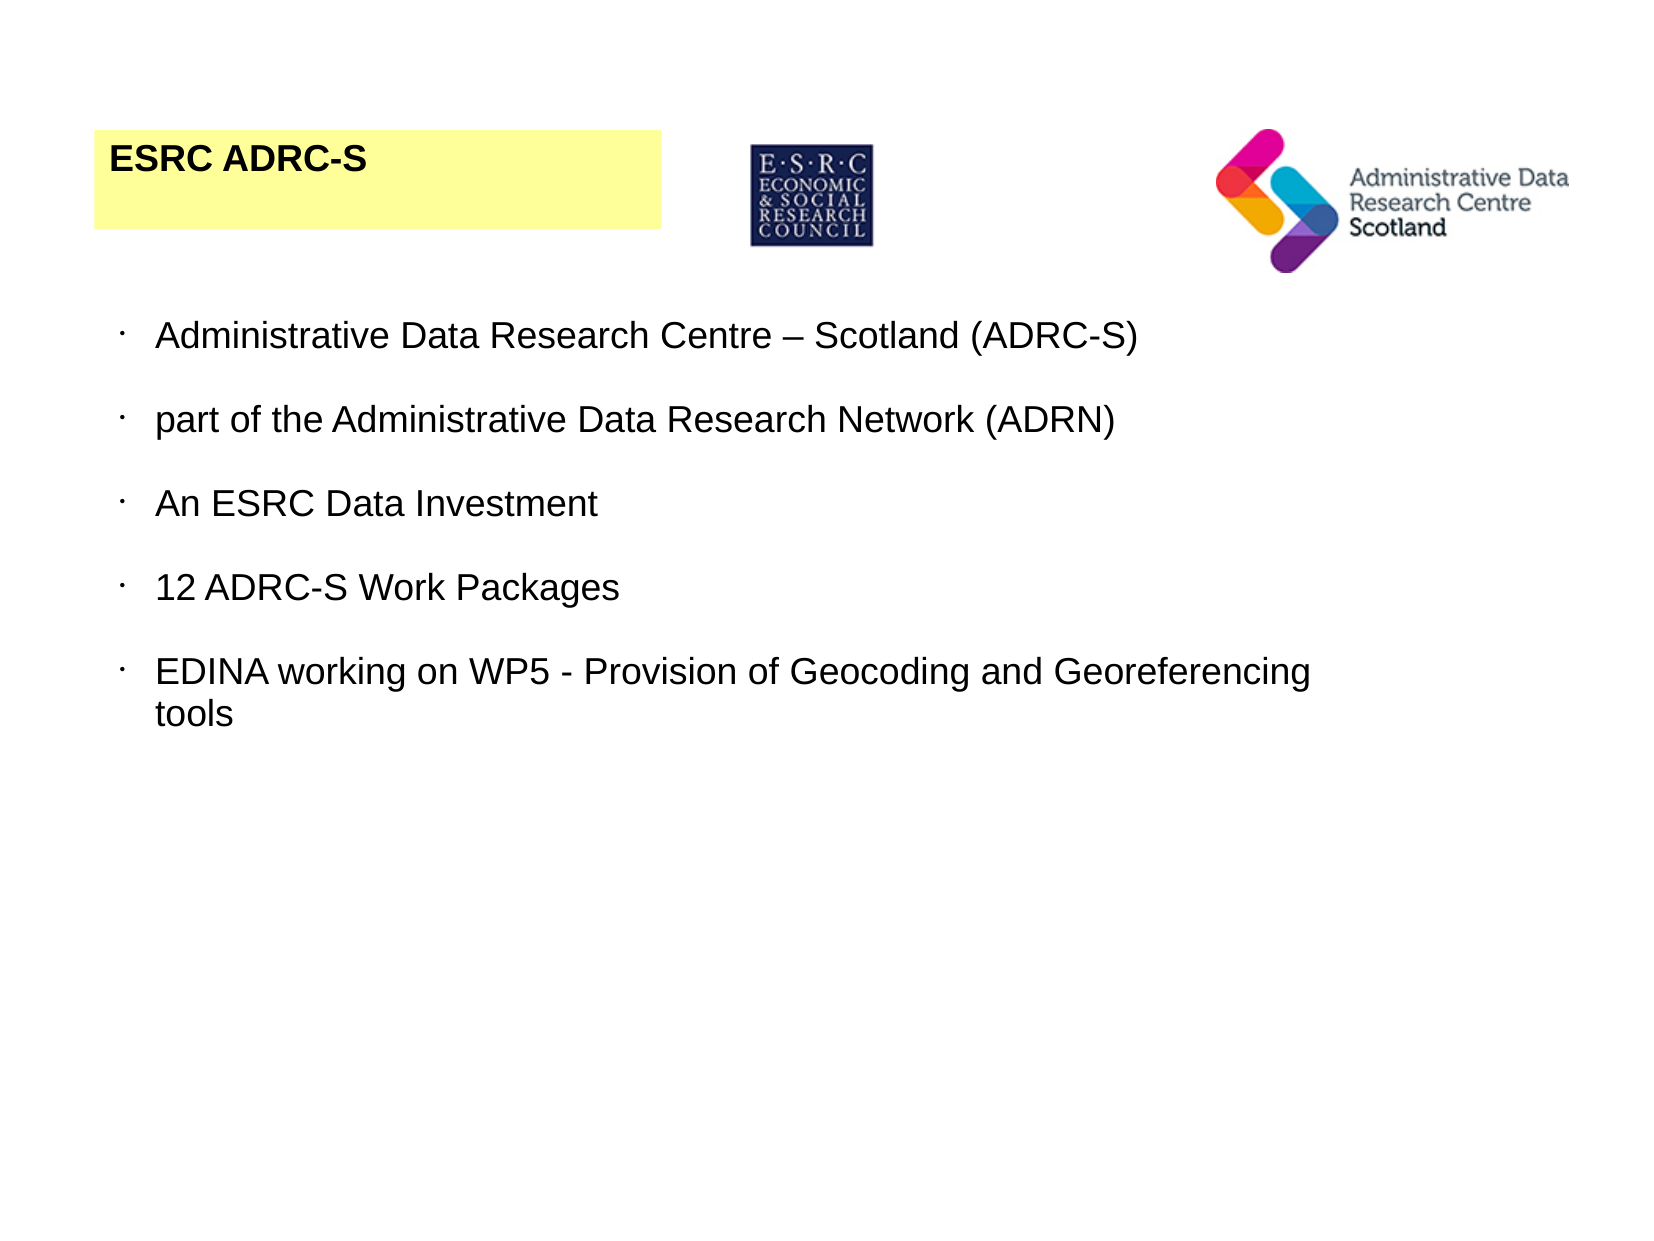

ESRC ADRC-S
Administrative Data Research Centre – Scotland (ADRC-S)
part of the Administrative Data Research Network (ADRN)
An ESRC Data Investment
12 ADRC-S Work Packages
EDINA working on WP5 - Provision of Geocoding and Georeferencing tools